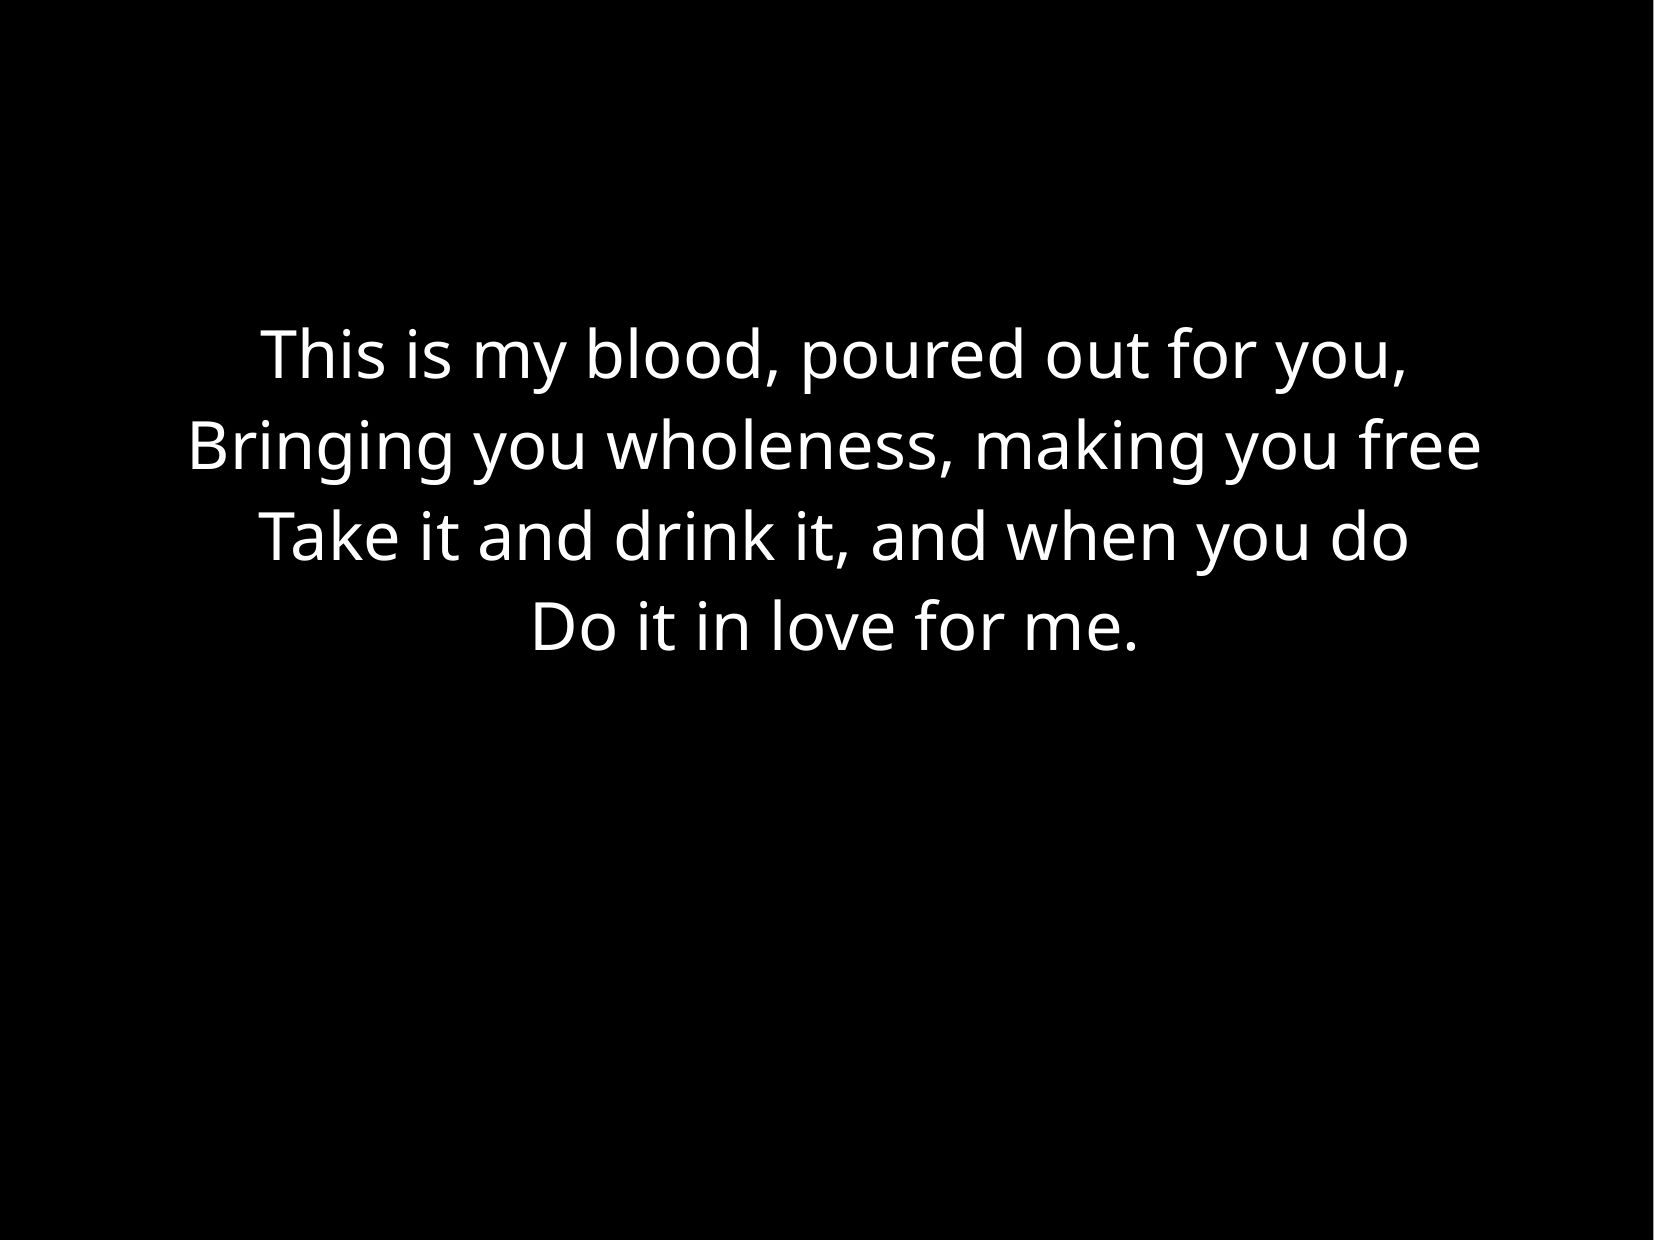

#
This is my blood, poured out for you,
Bringing you wholeness, making you free
Take it and drink it, and when you do
Do it in love for me.